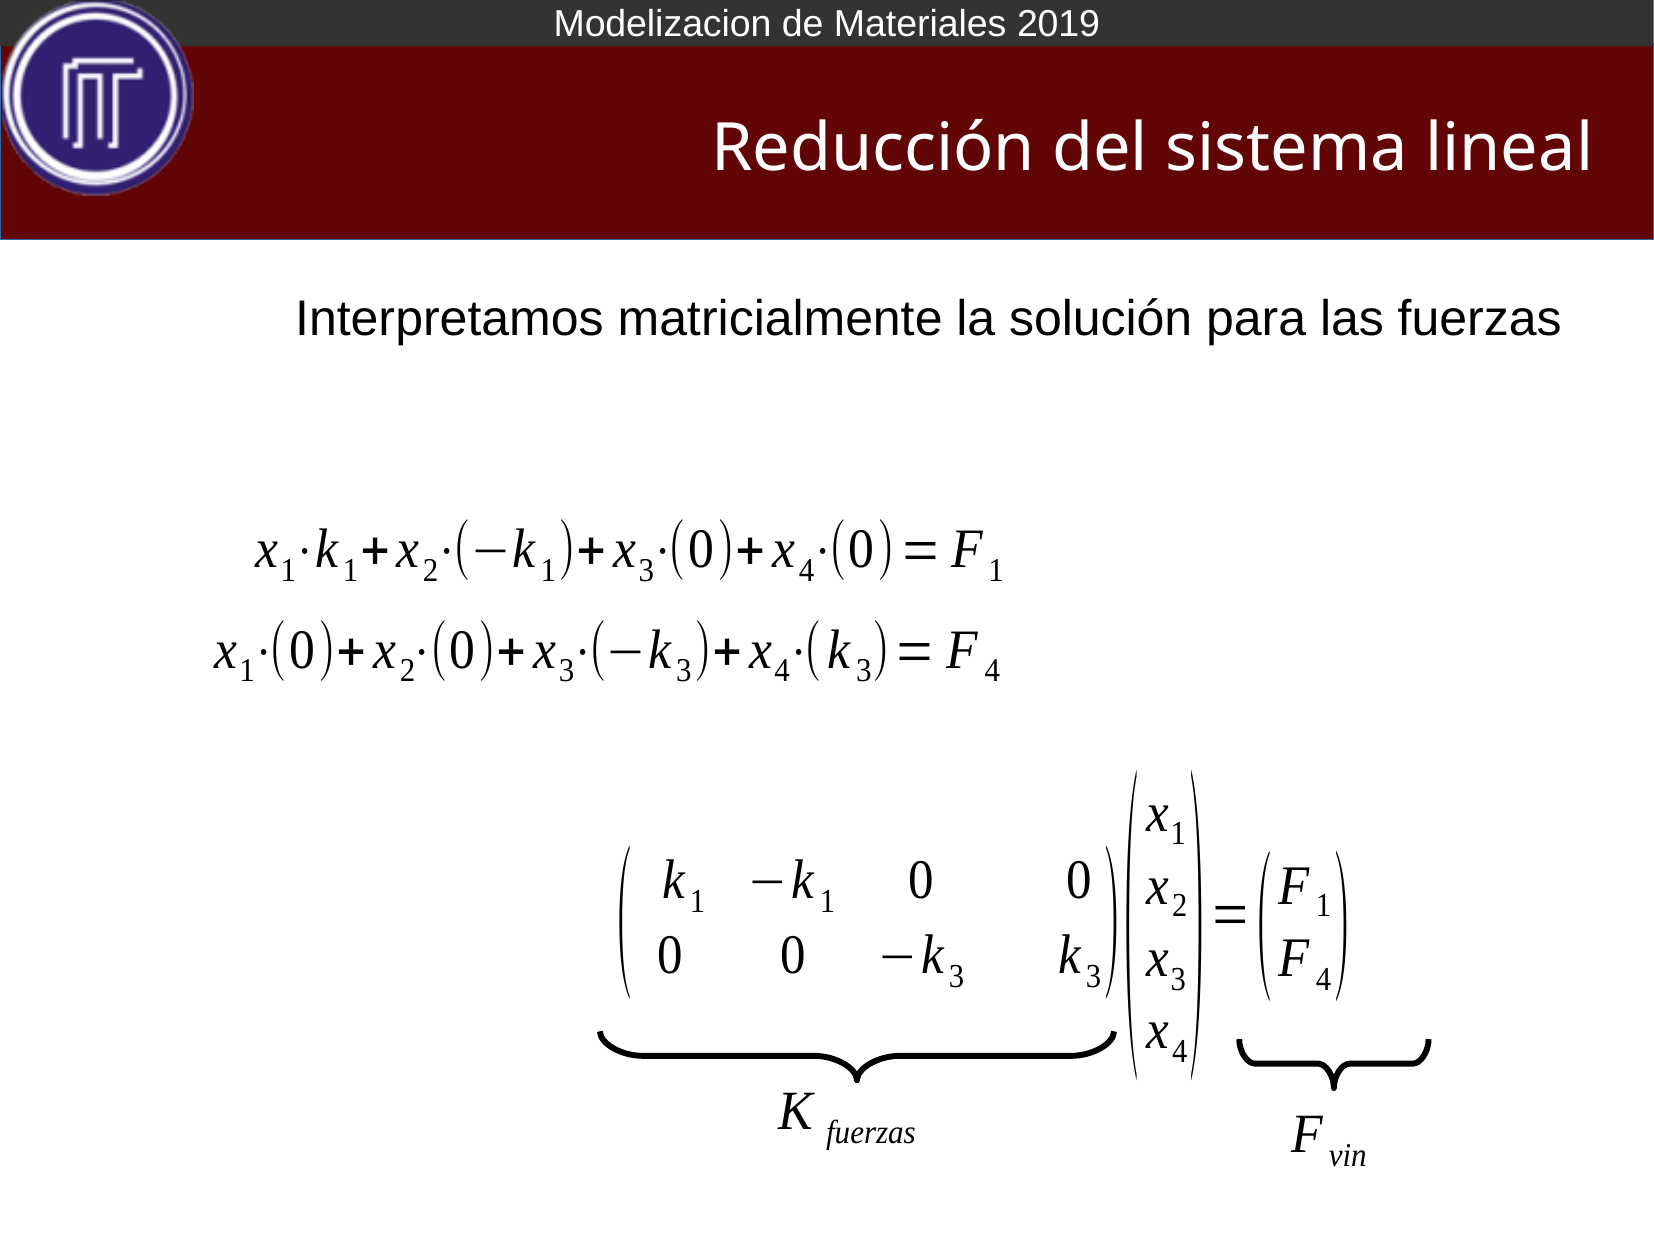

# Reducción del sistema lineal
Interpretamos matricialmente la solución para las fuerzas